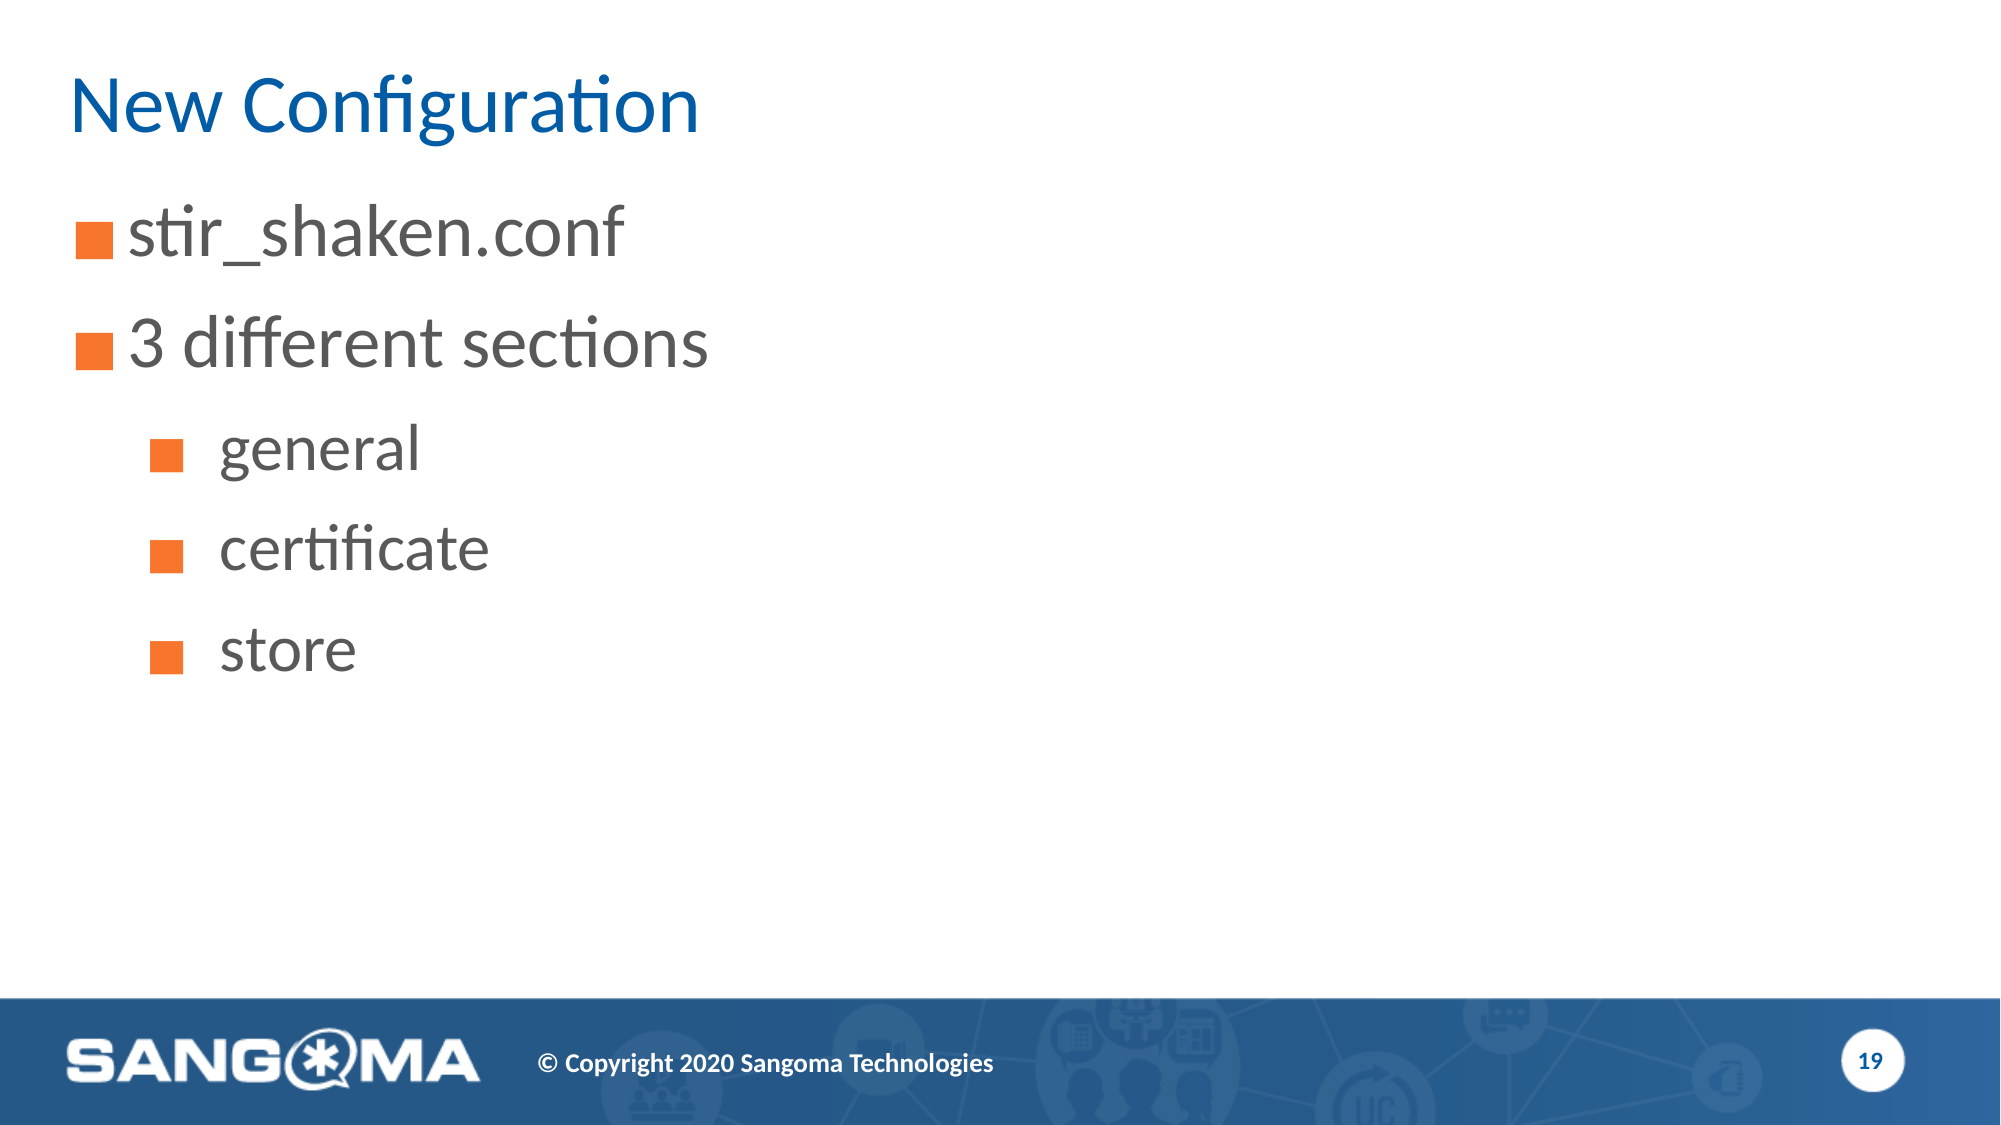

# New Configuration
stir_shaken.conf
3 different sections
general
certificate
store